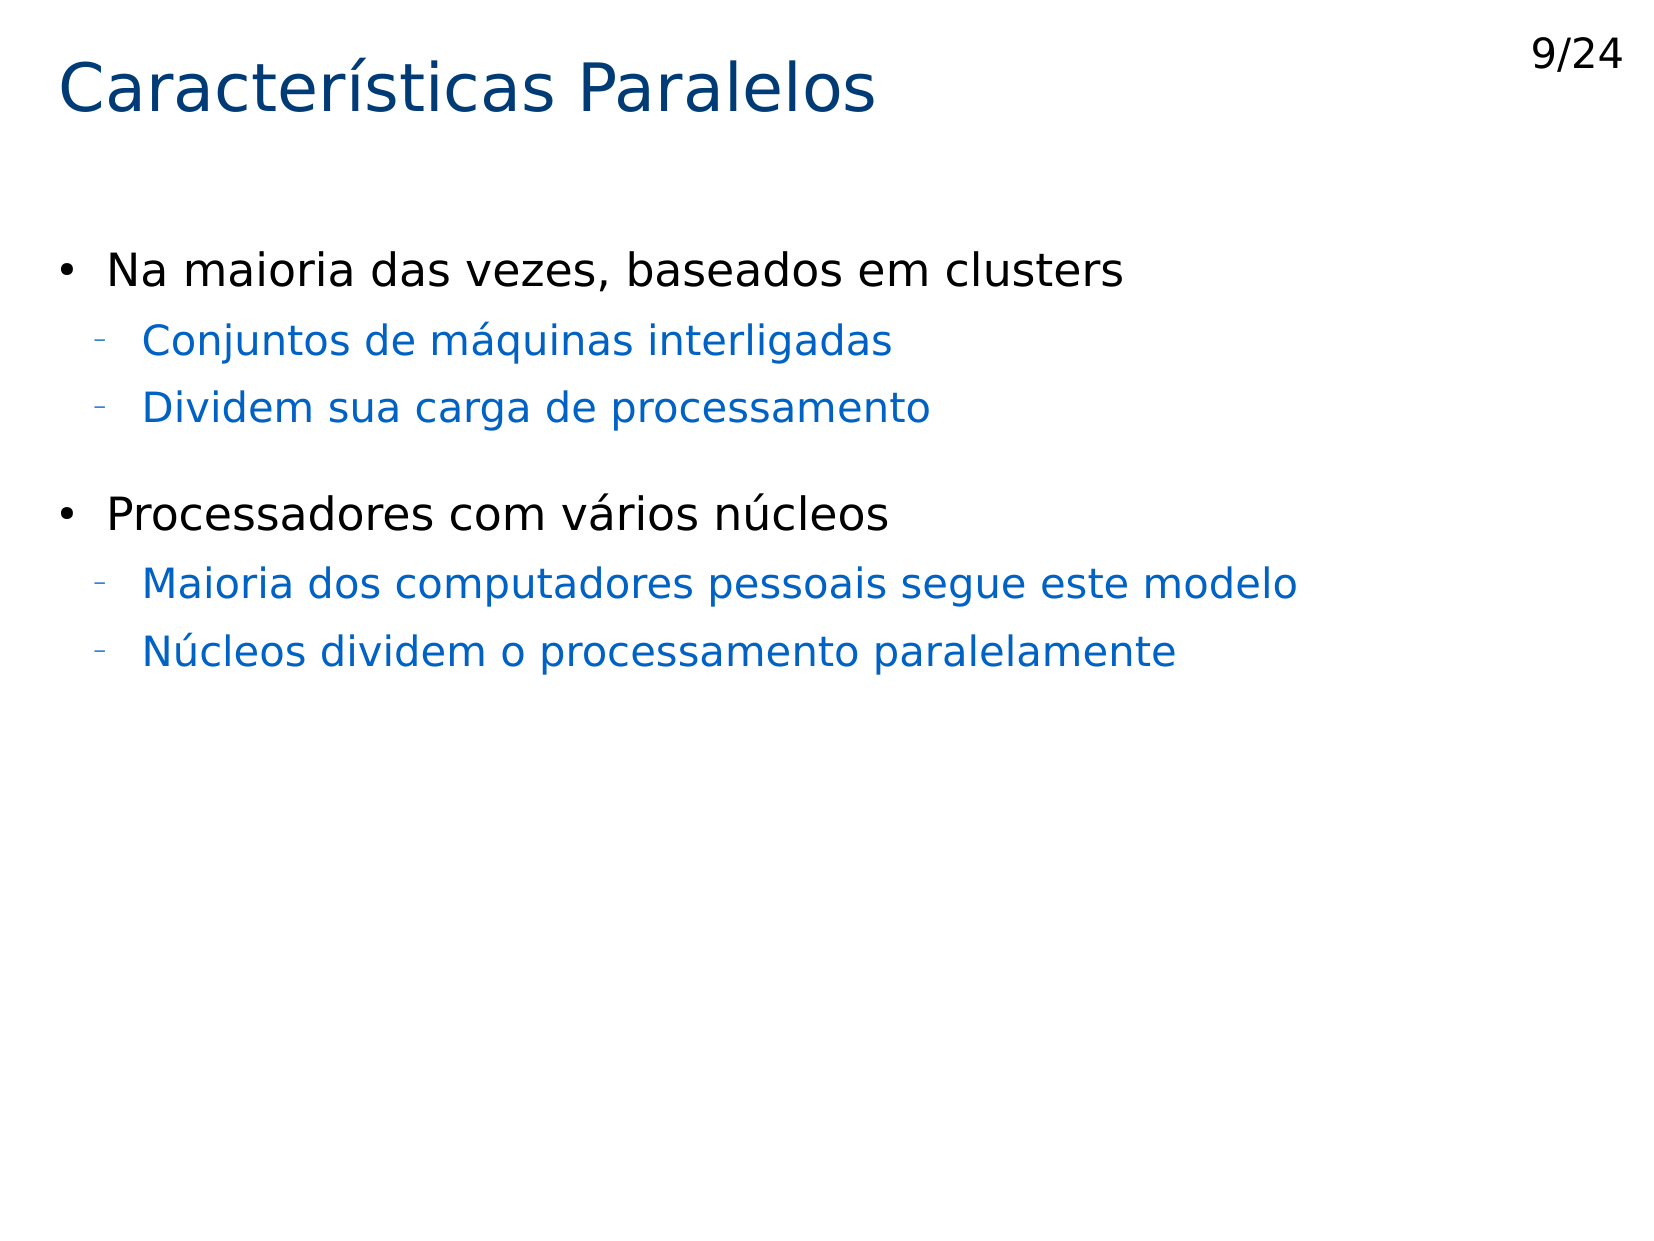

# Características Paralelos
9
Na maioria das vezes, baseados em clusters
Conjuntos de máquinas interligadas
Dividem sua carga de processamento
Processadores com vários núcleos
Maioria dos computadores pessoais segue este modelo
Núcleos dividem o processamento paralelamente